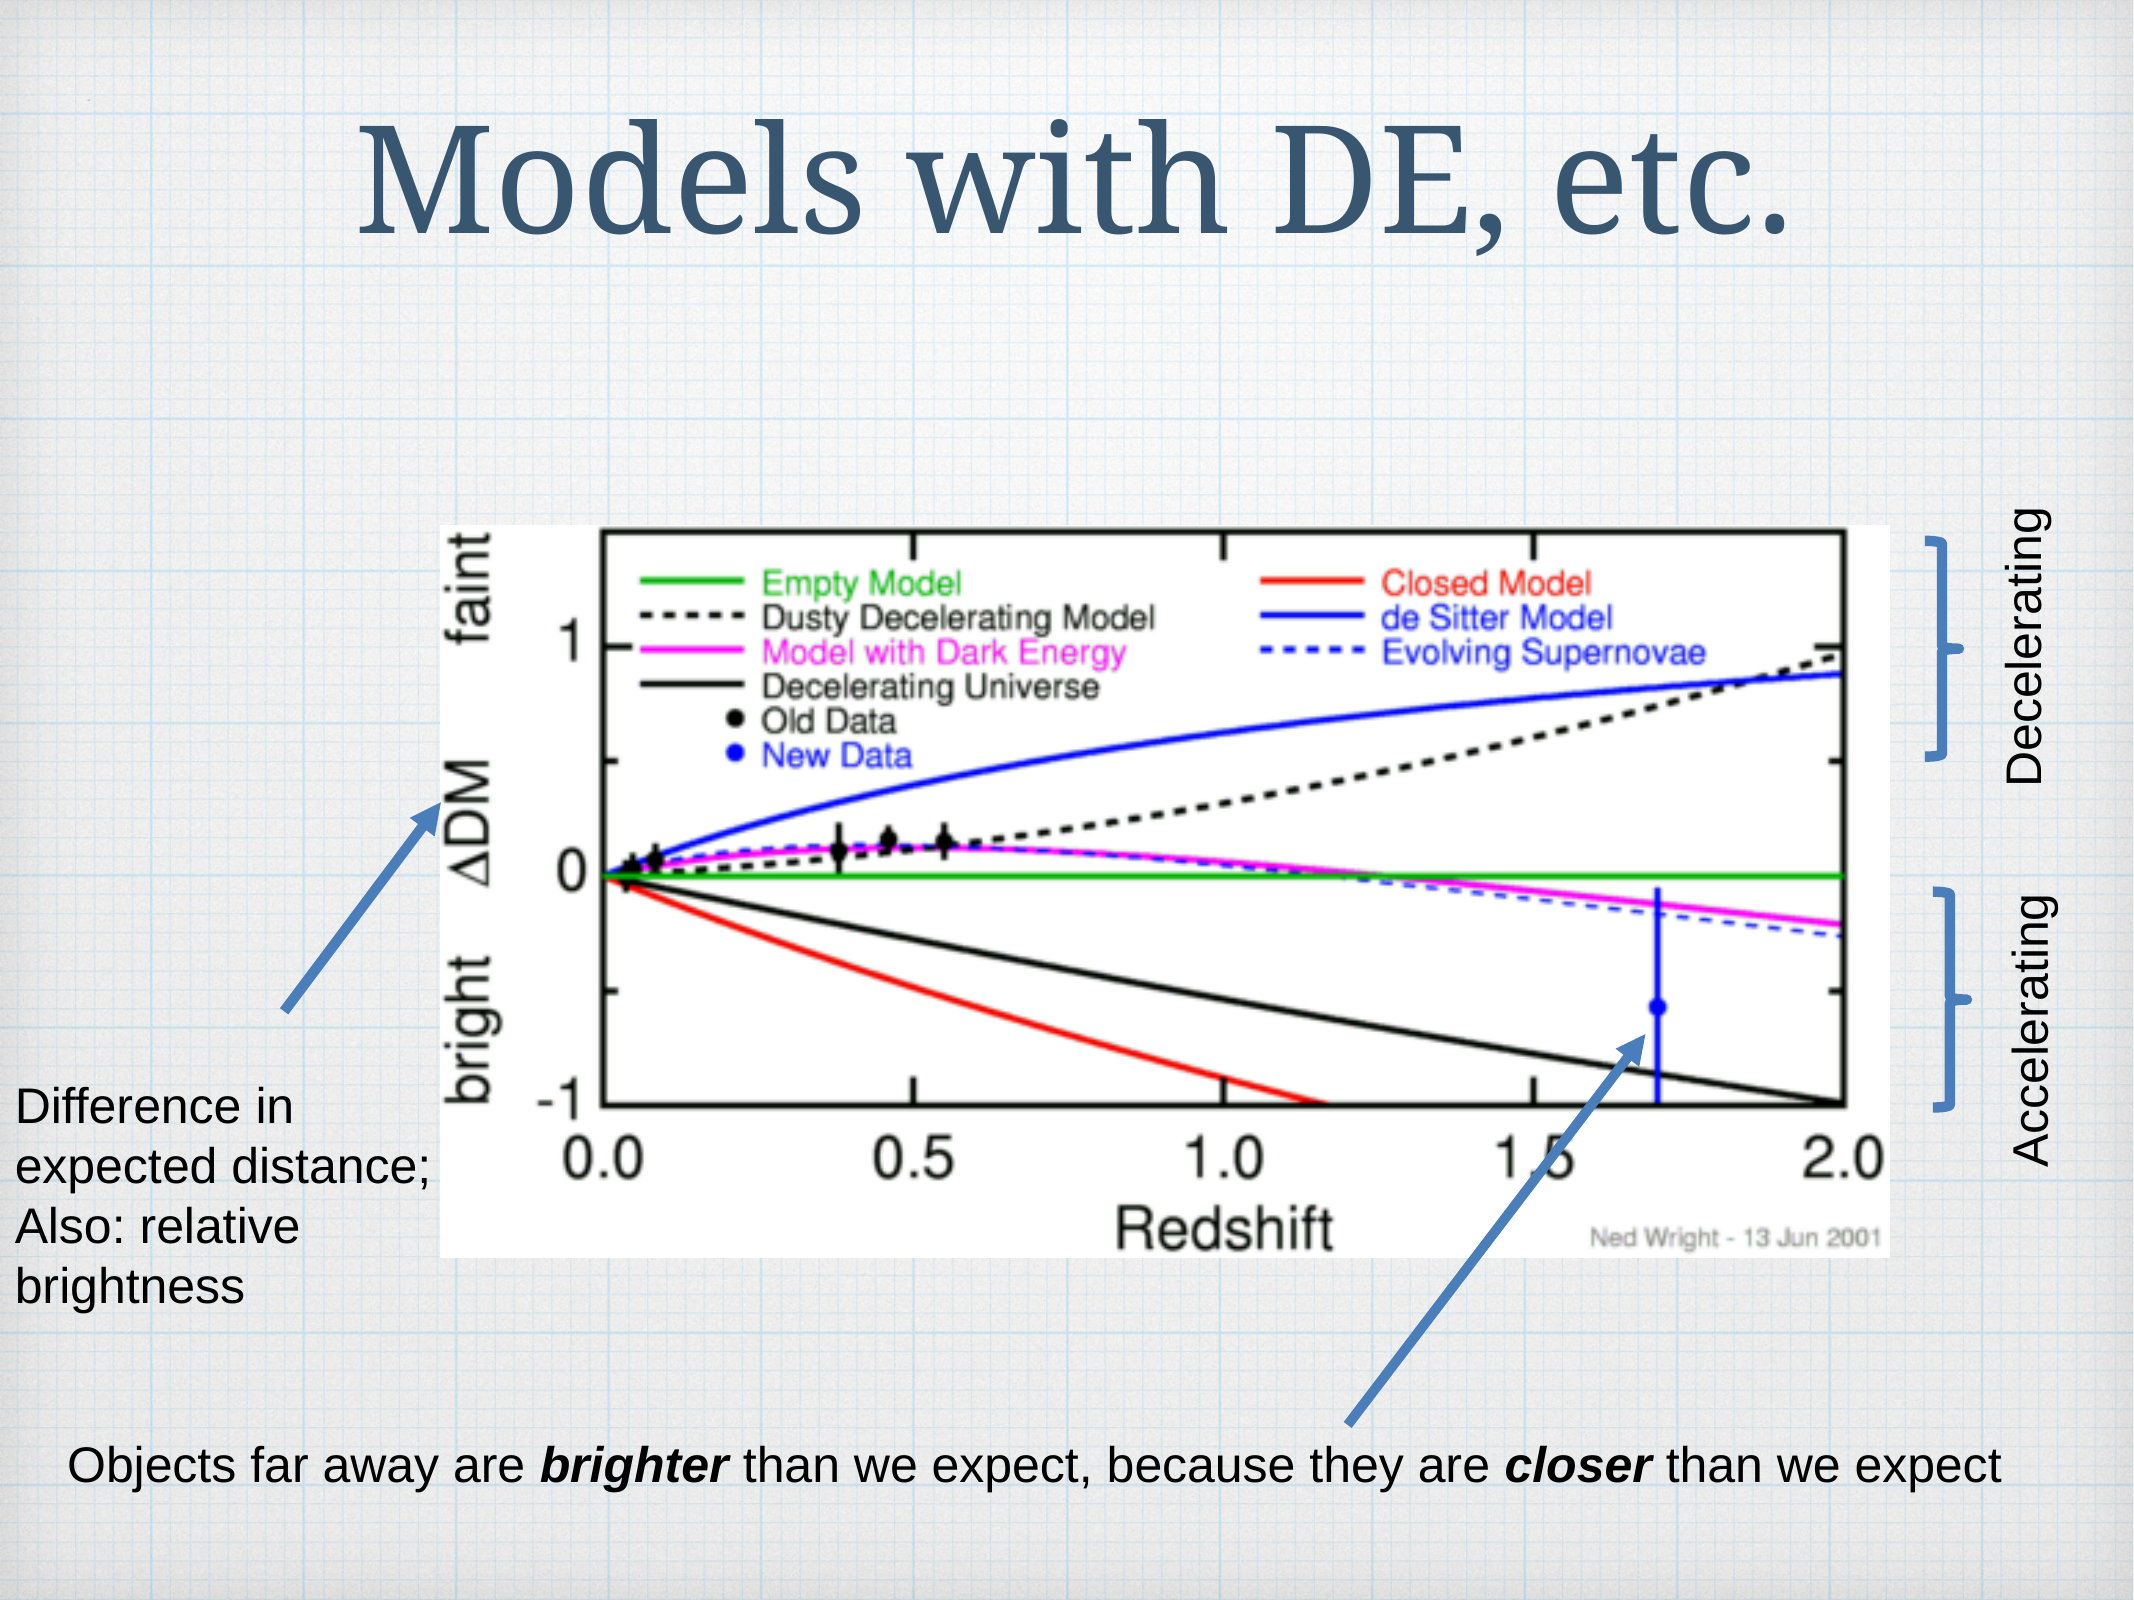

Models with DE, etc.
Decelerating
Accelerating
Difference in expected distance;
Also: relative brightness
Objects far away are brighter than we expect, because they are closer than we expect